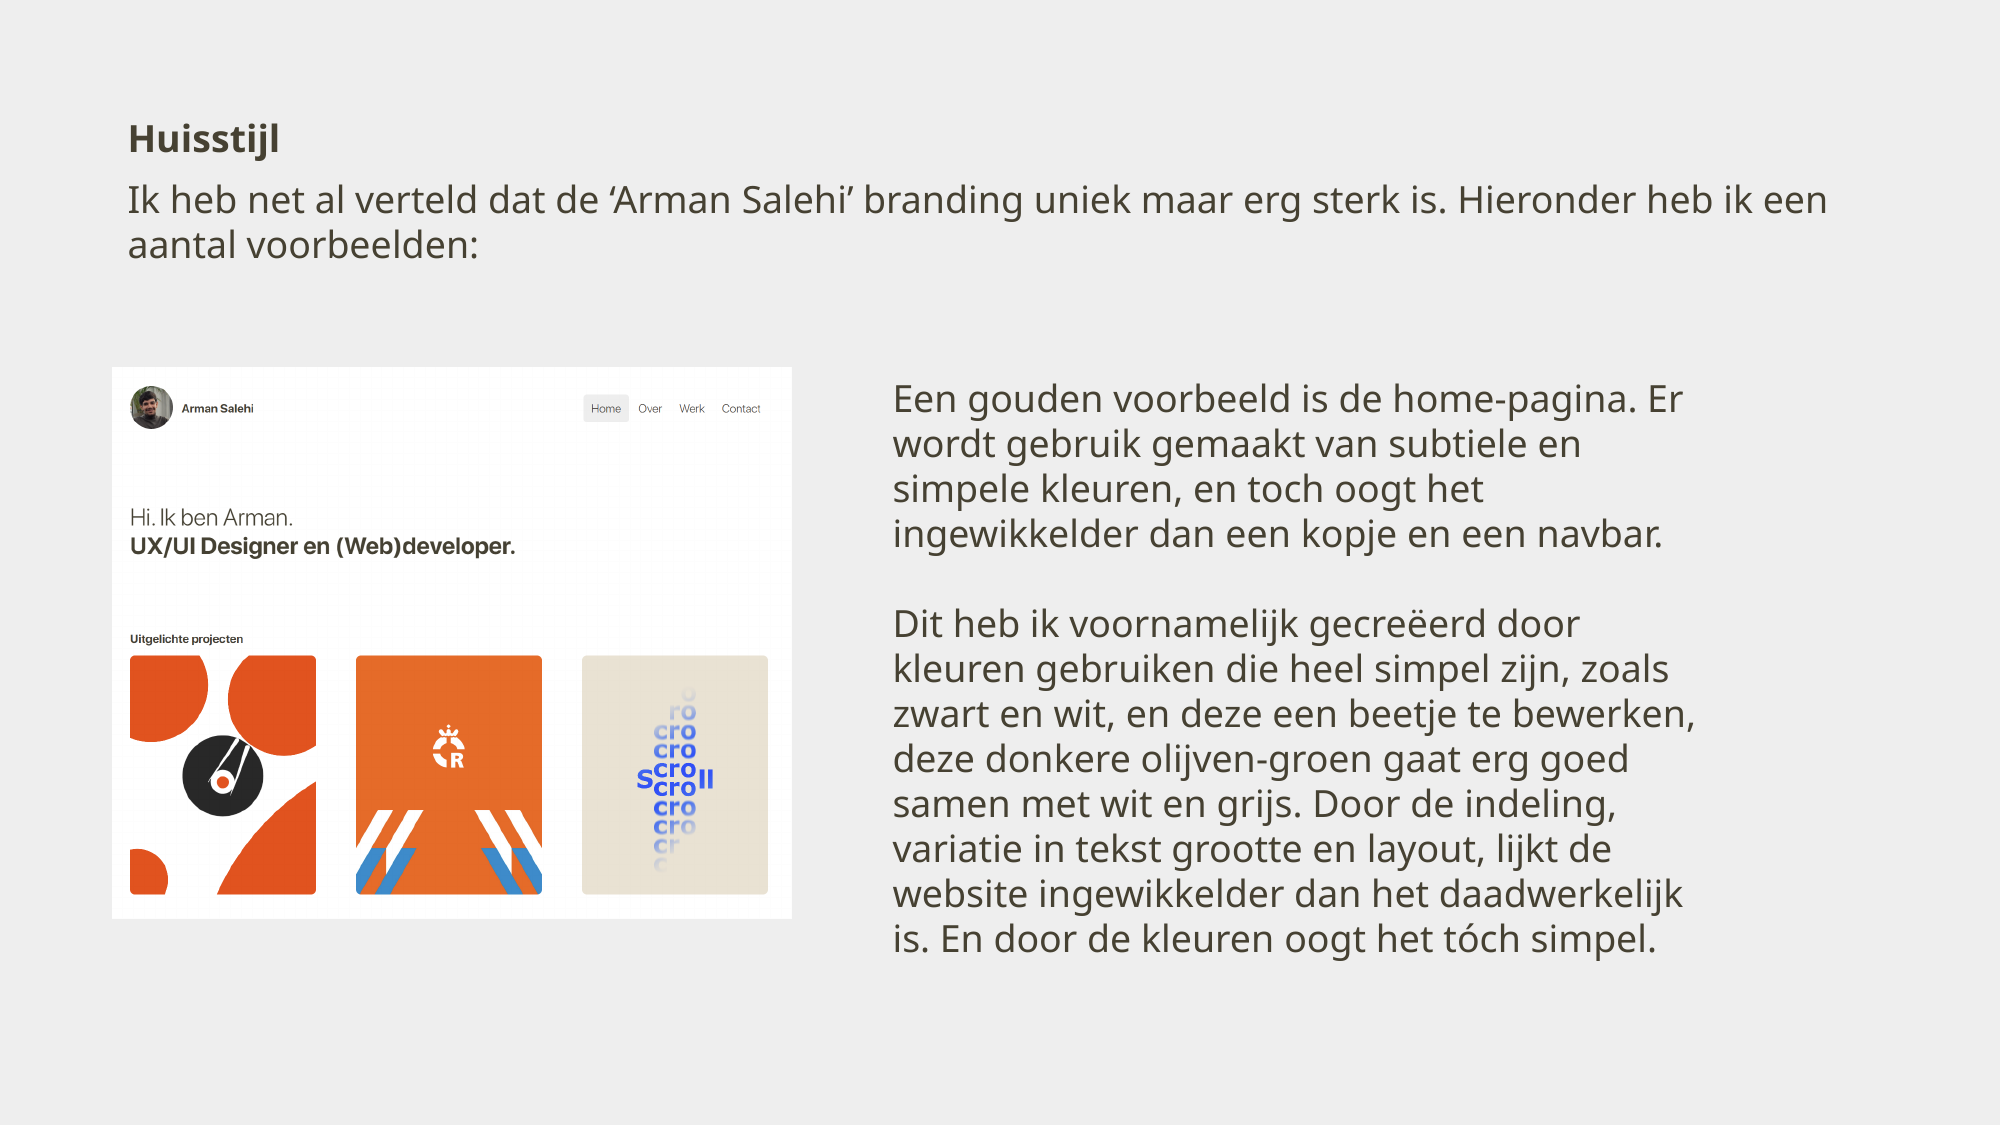

Huisstijl
Ik heb net al verteld dat de ‘Arman Salehi’ branding uniek maar erg sterk is. Hieronder heb ik een aantal voorbeelden:
Een gouden voorbeeld is de home-pagina. Er wordt gebruik gemaakt van subtiele en simpele kleuren, en toch oogt het ingewikkelder dan een kopje en een navbar.
Dit heb ik voornamelijk gecreëerd door kleuren gebruiken die heel simpel zijn, zoals zwart en wit, en deze een beetje te bewerken, deze donkere olijven-groen gaat erg goed samen met wit en grijs. Door de indeling, variatie in tekst grootte en layout, lijkt de website ingewikkelder dan het daadwerkelijk is. En door de kleuren oogt het tóch simpel.